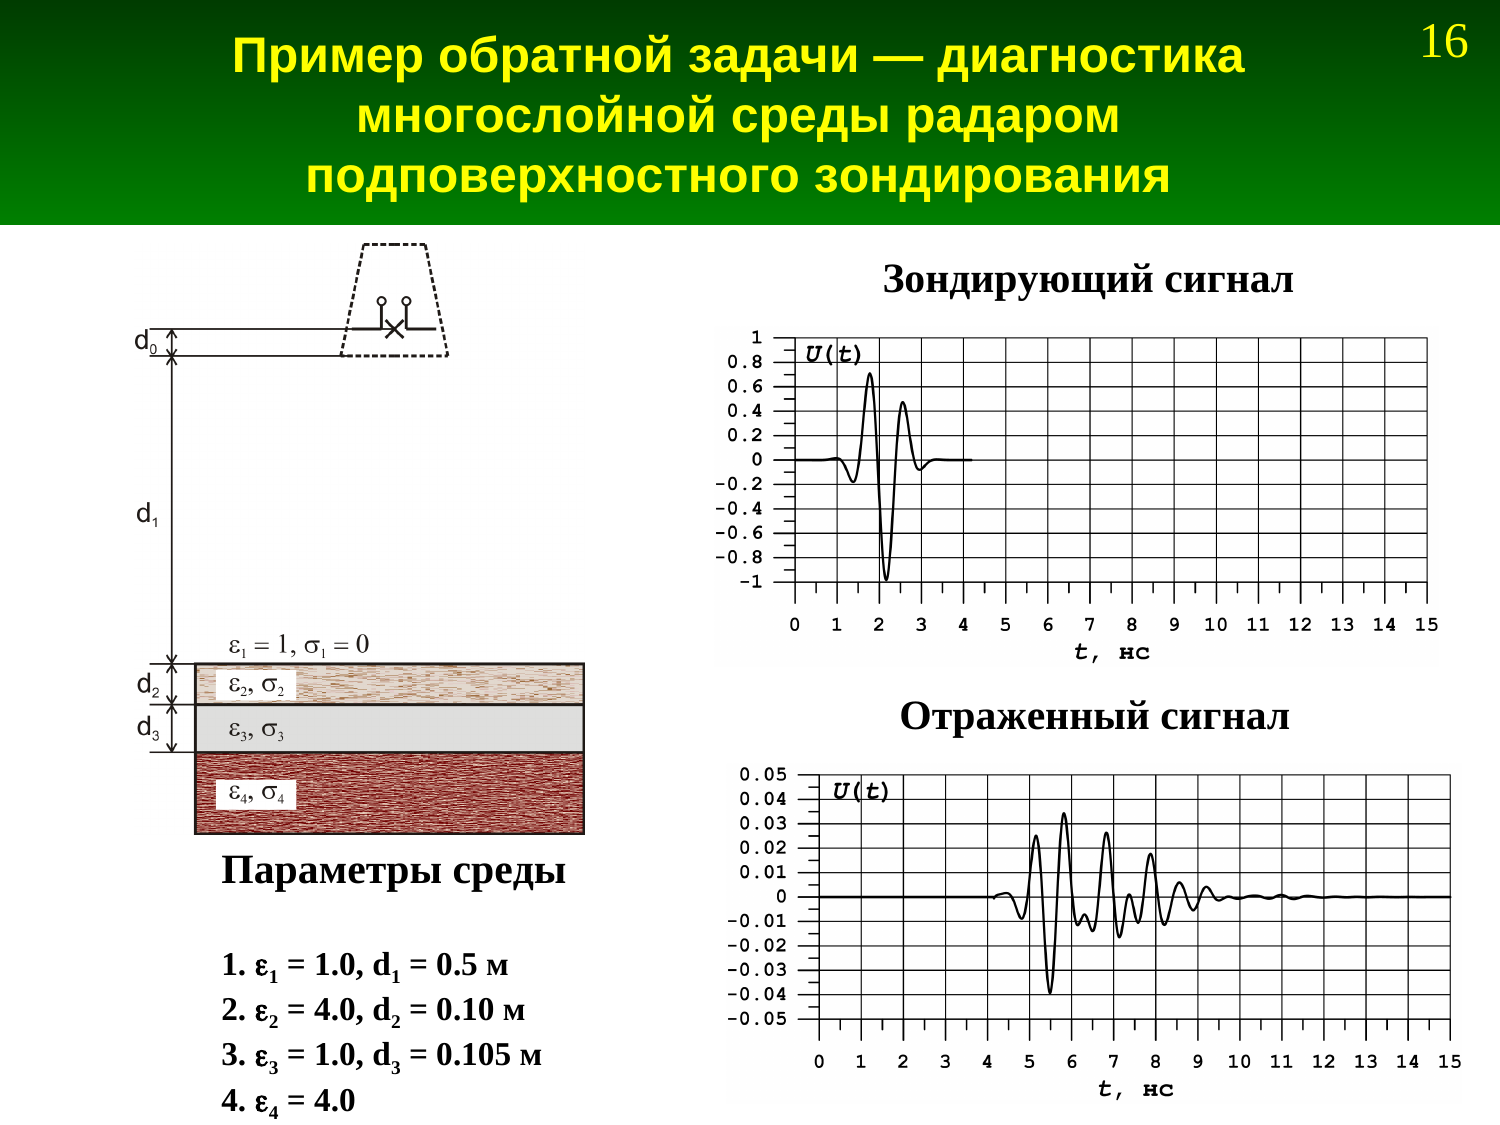

# Пример обратной задачи — диагностика многослойной среды радаром подповерхностного зондирования
Зондирующий сигнал
Отраженный сигнал
Параметры среды
1. 1 = 1.0, d1 = 0.5 м
2. 2 = 4.0, d2 = 0.10 м
3. 3 = 1.0, d3 = 0.105 м
4. 4 = 4.0